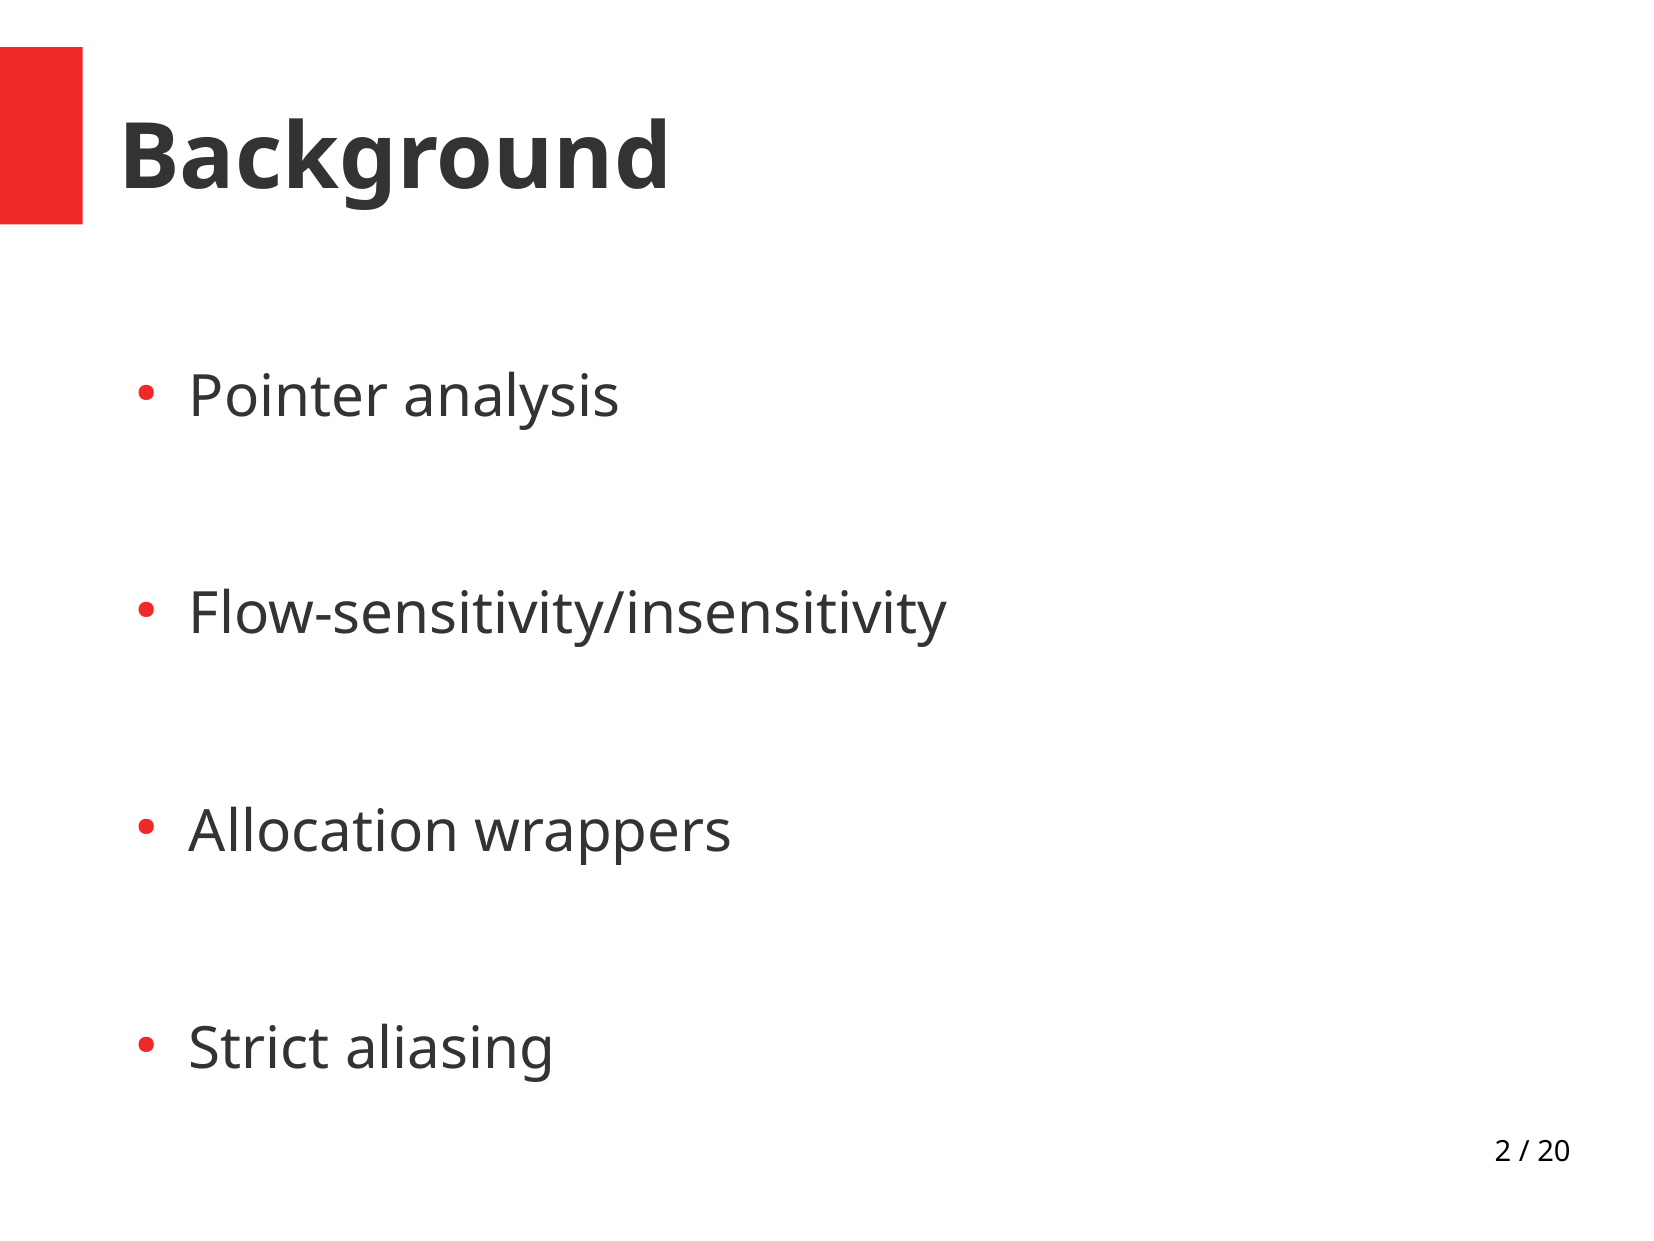

# Background
Pointer analysis
Flow-sensitivity/insensitivity
Allocation wrappers
Strict aliasing
2